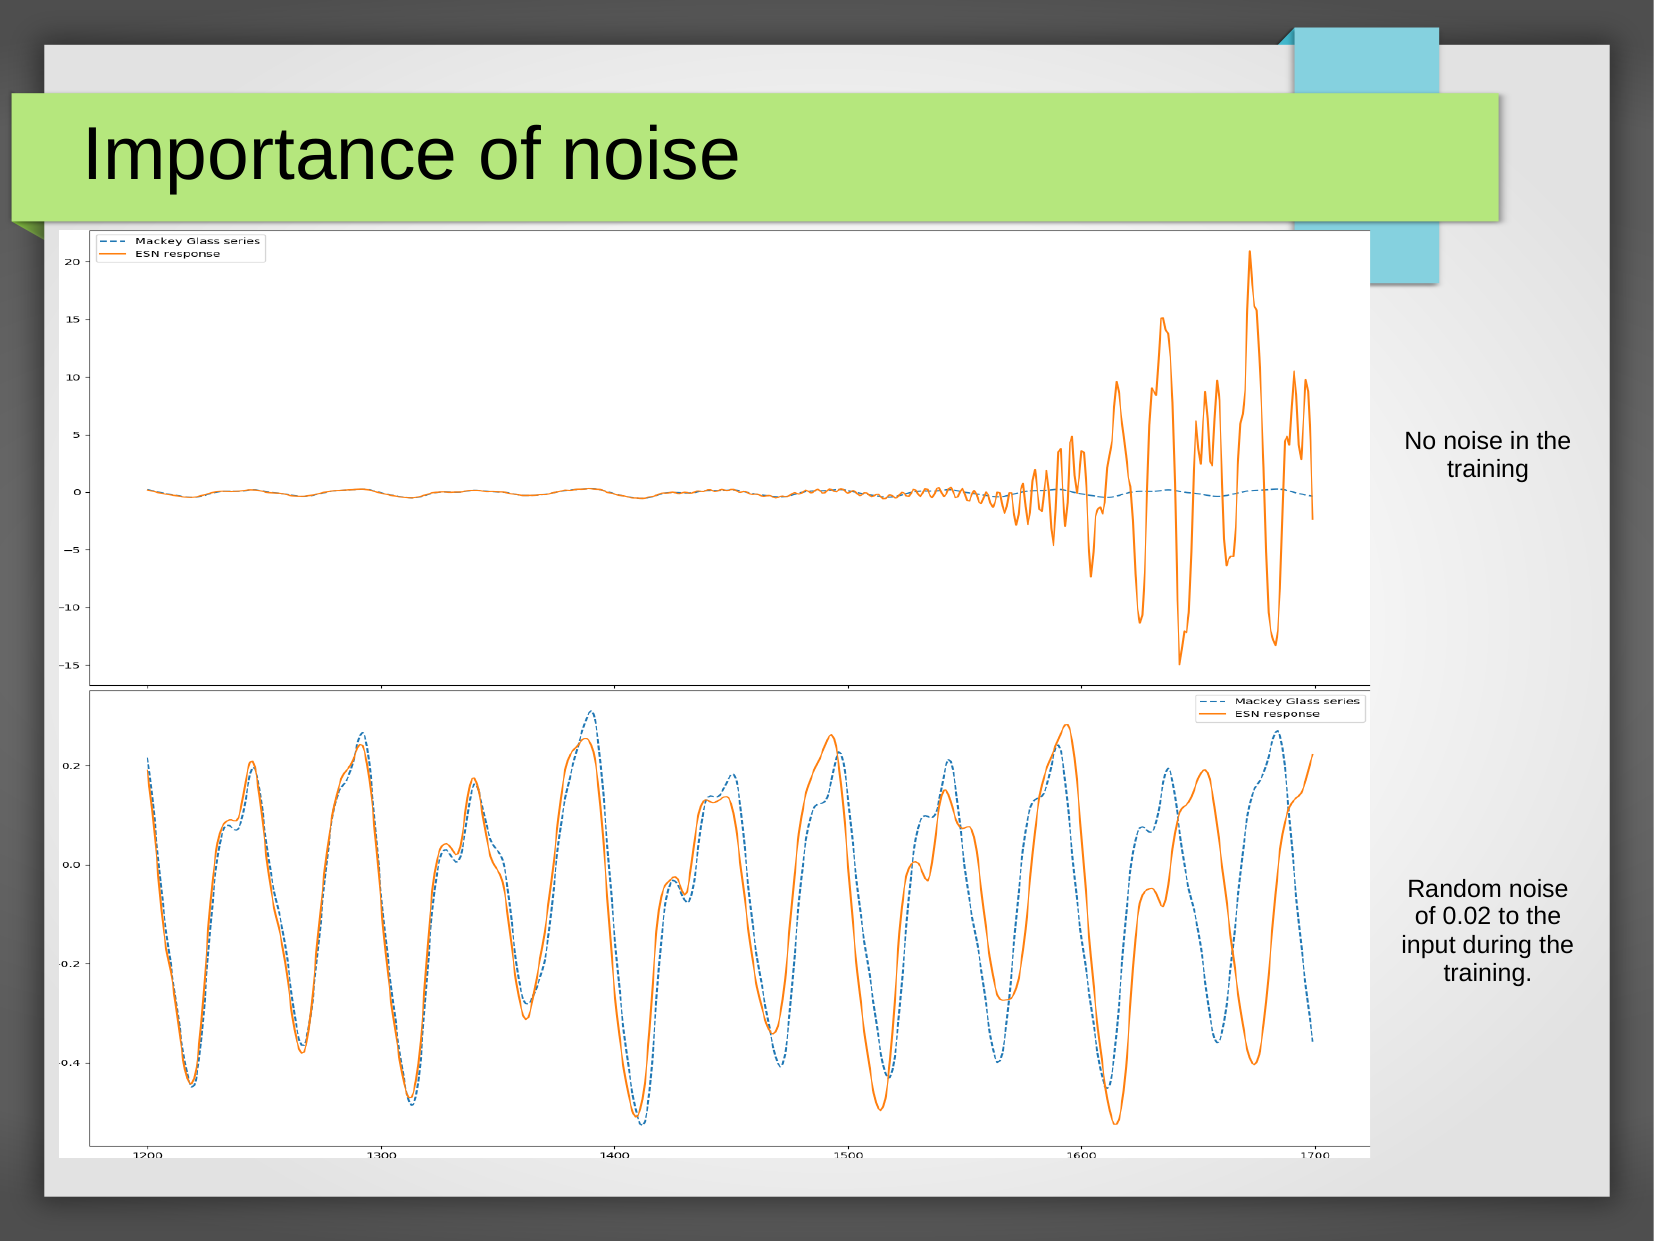

# Importance of noise
No noise in the training
Random noise of 0.02 to the input during the training.